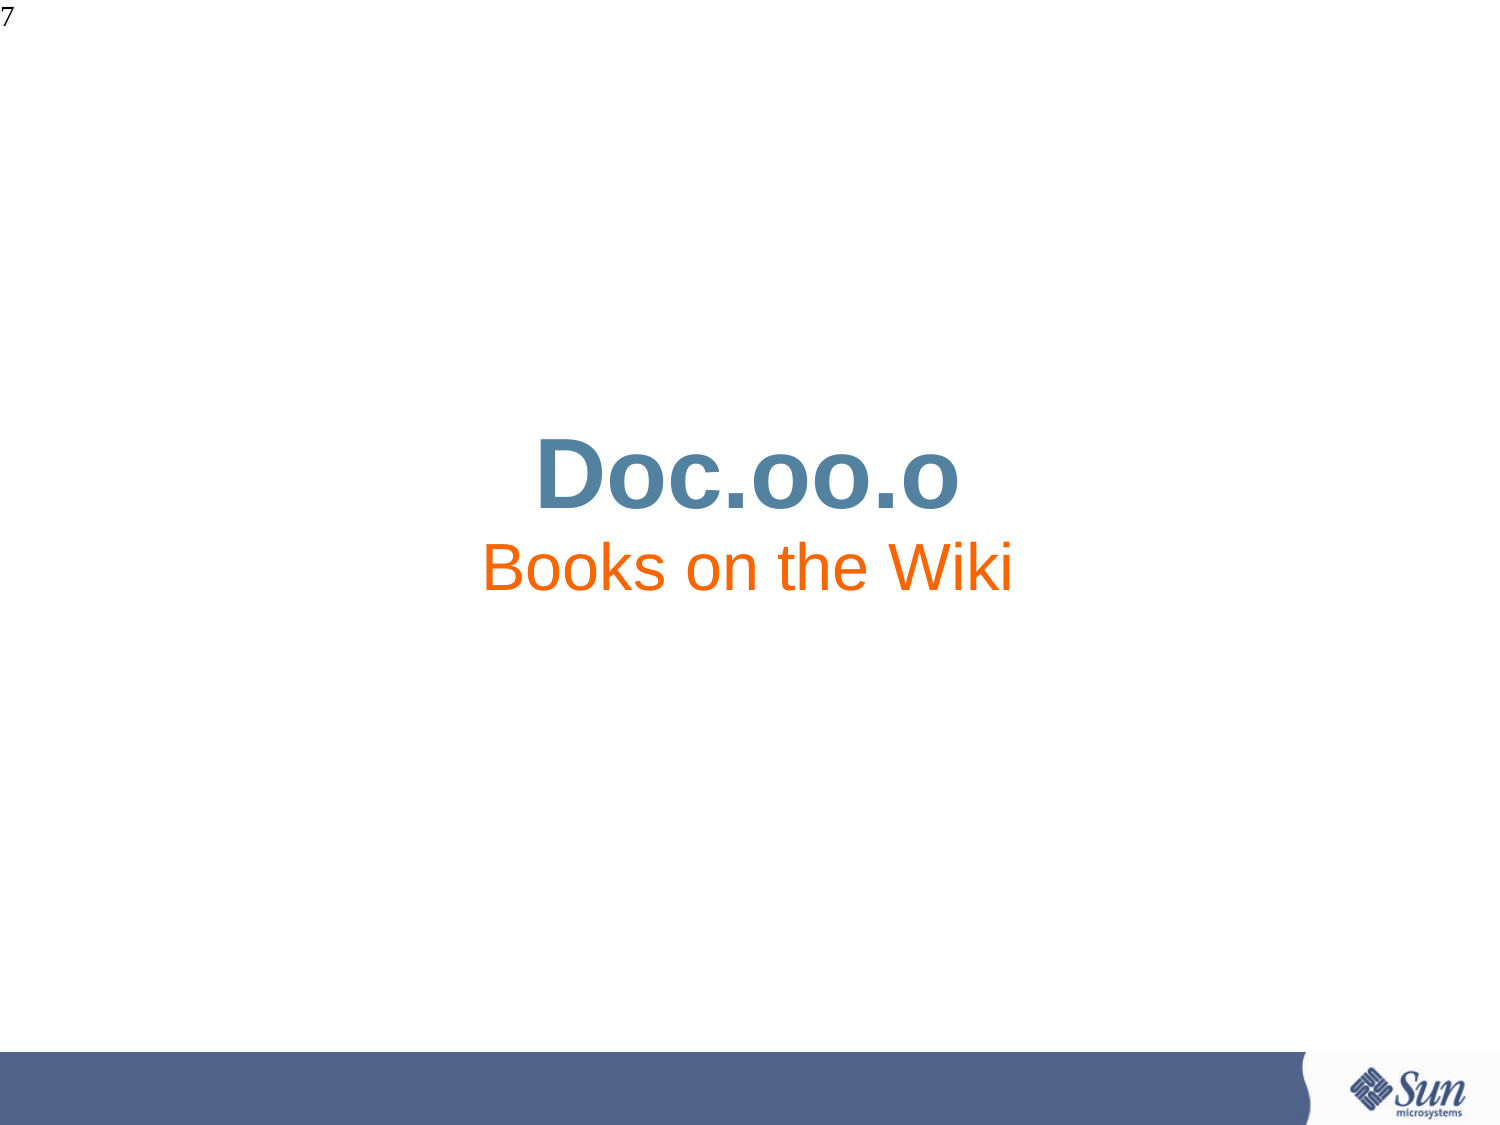

7
# Doc.oo.o
Books on the Wiki